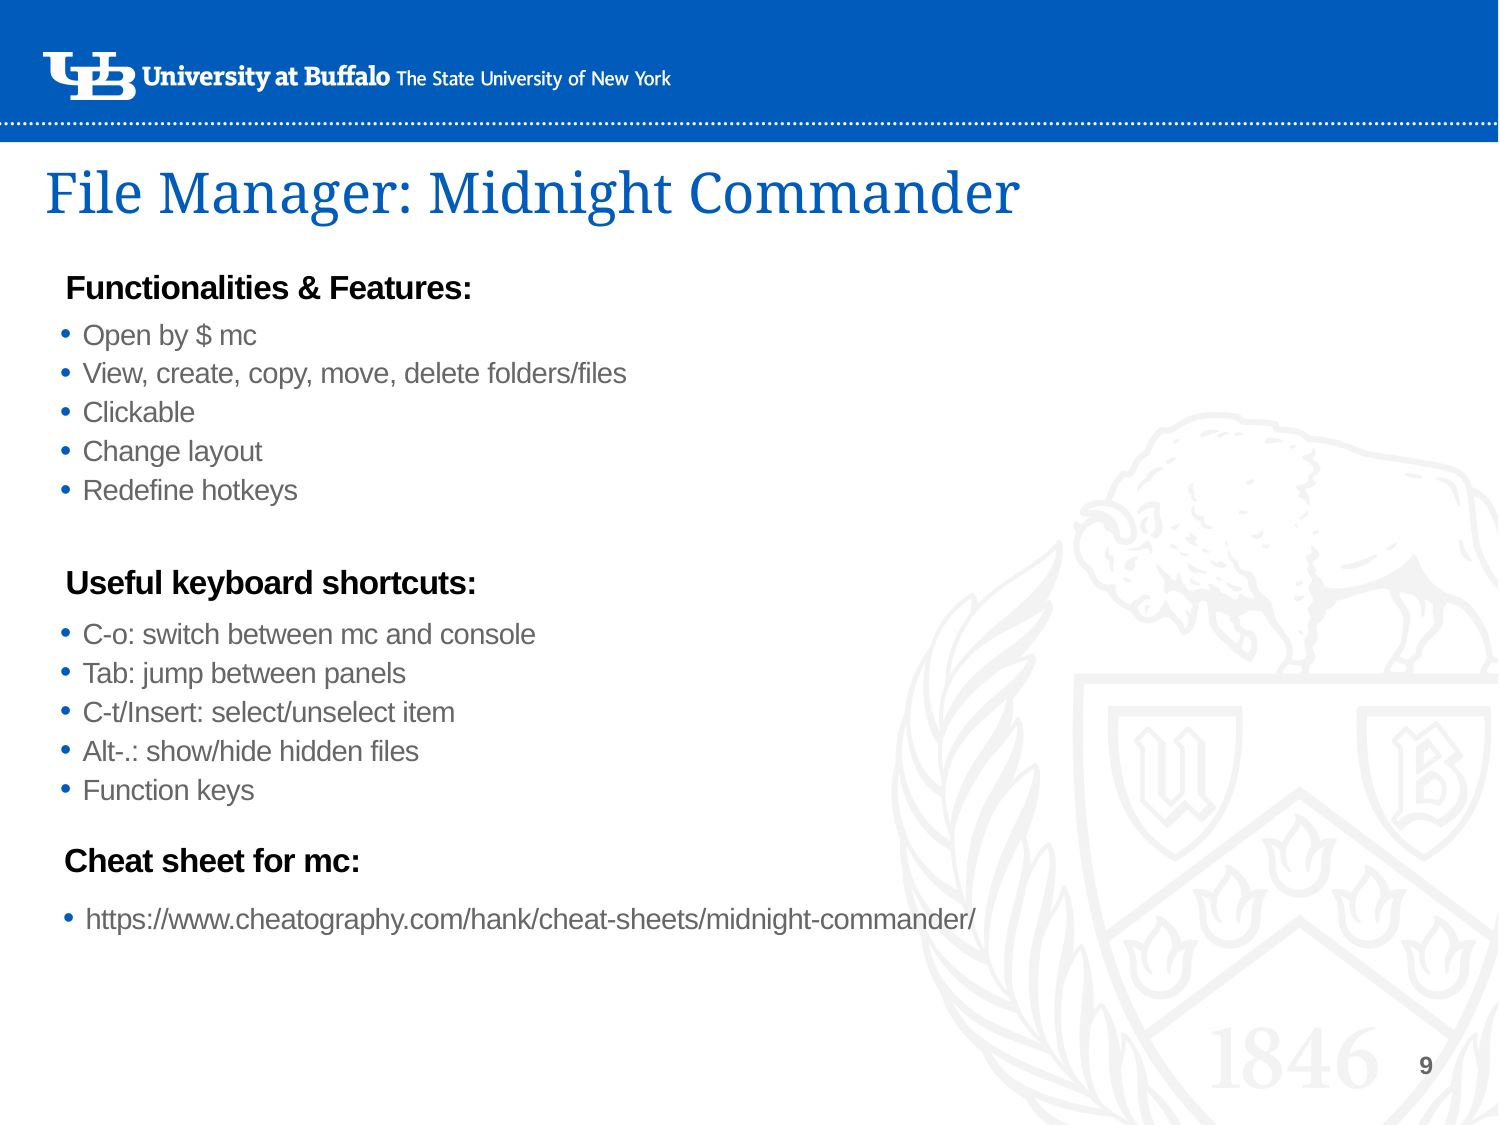

# File Manager: Midnight Commander
Functionalities & Features:
Open by $ mc
View, create, copy, move, delete folders/files
Clickable
Change layout
Redefine hotkeys
Useful keyboard shortcuts:
C-o: switch between mc and console
Tab: jump between panels
C-t/Insert: select/unselect item
Alt-.: show/hide hidden files
Function keys
Cheat sheet for mc:
https://www.cheatography.com/hank/cheat-sheets/midnight-commander/